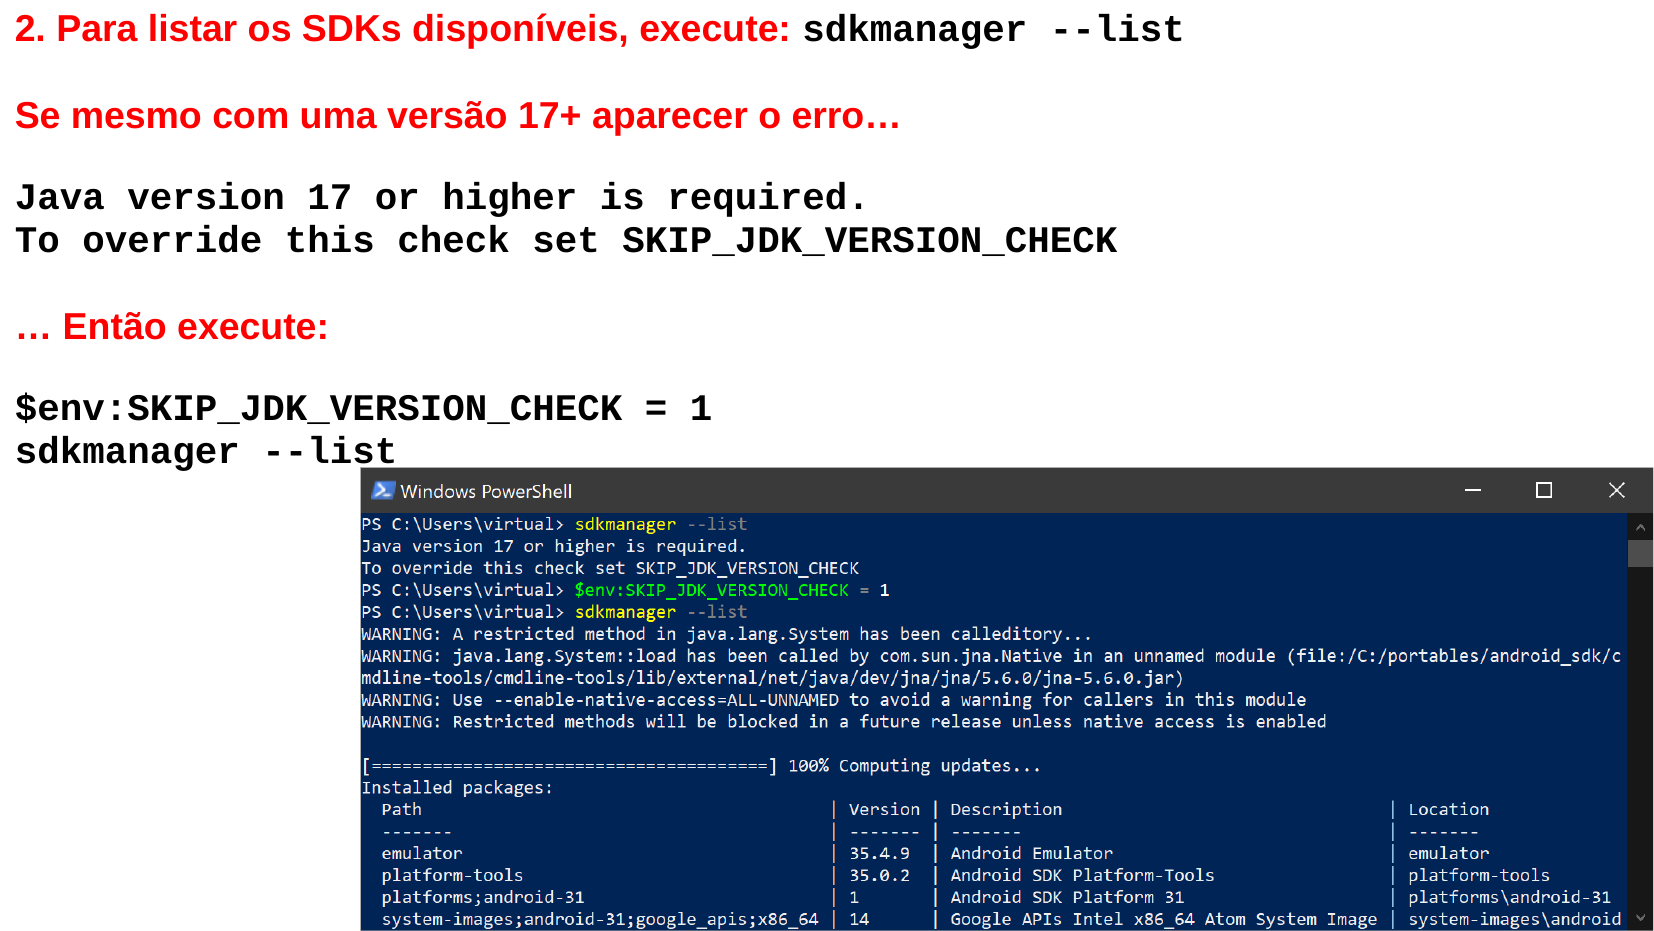

2. Para listar os SDKs disponíveis, execute: sdkmanager --list
Se mesmo com uma versão 17+ aparecer o erro…
Java version 17 or higher is required.
To override this check set SKIP_JDK_VERSION_CHECK
… Então execute:
$env:SKIP_JDK_VERSION_CHECK = 1
sdkmanager --list